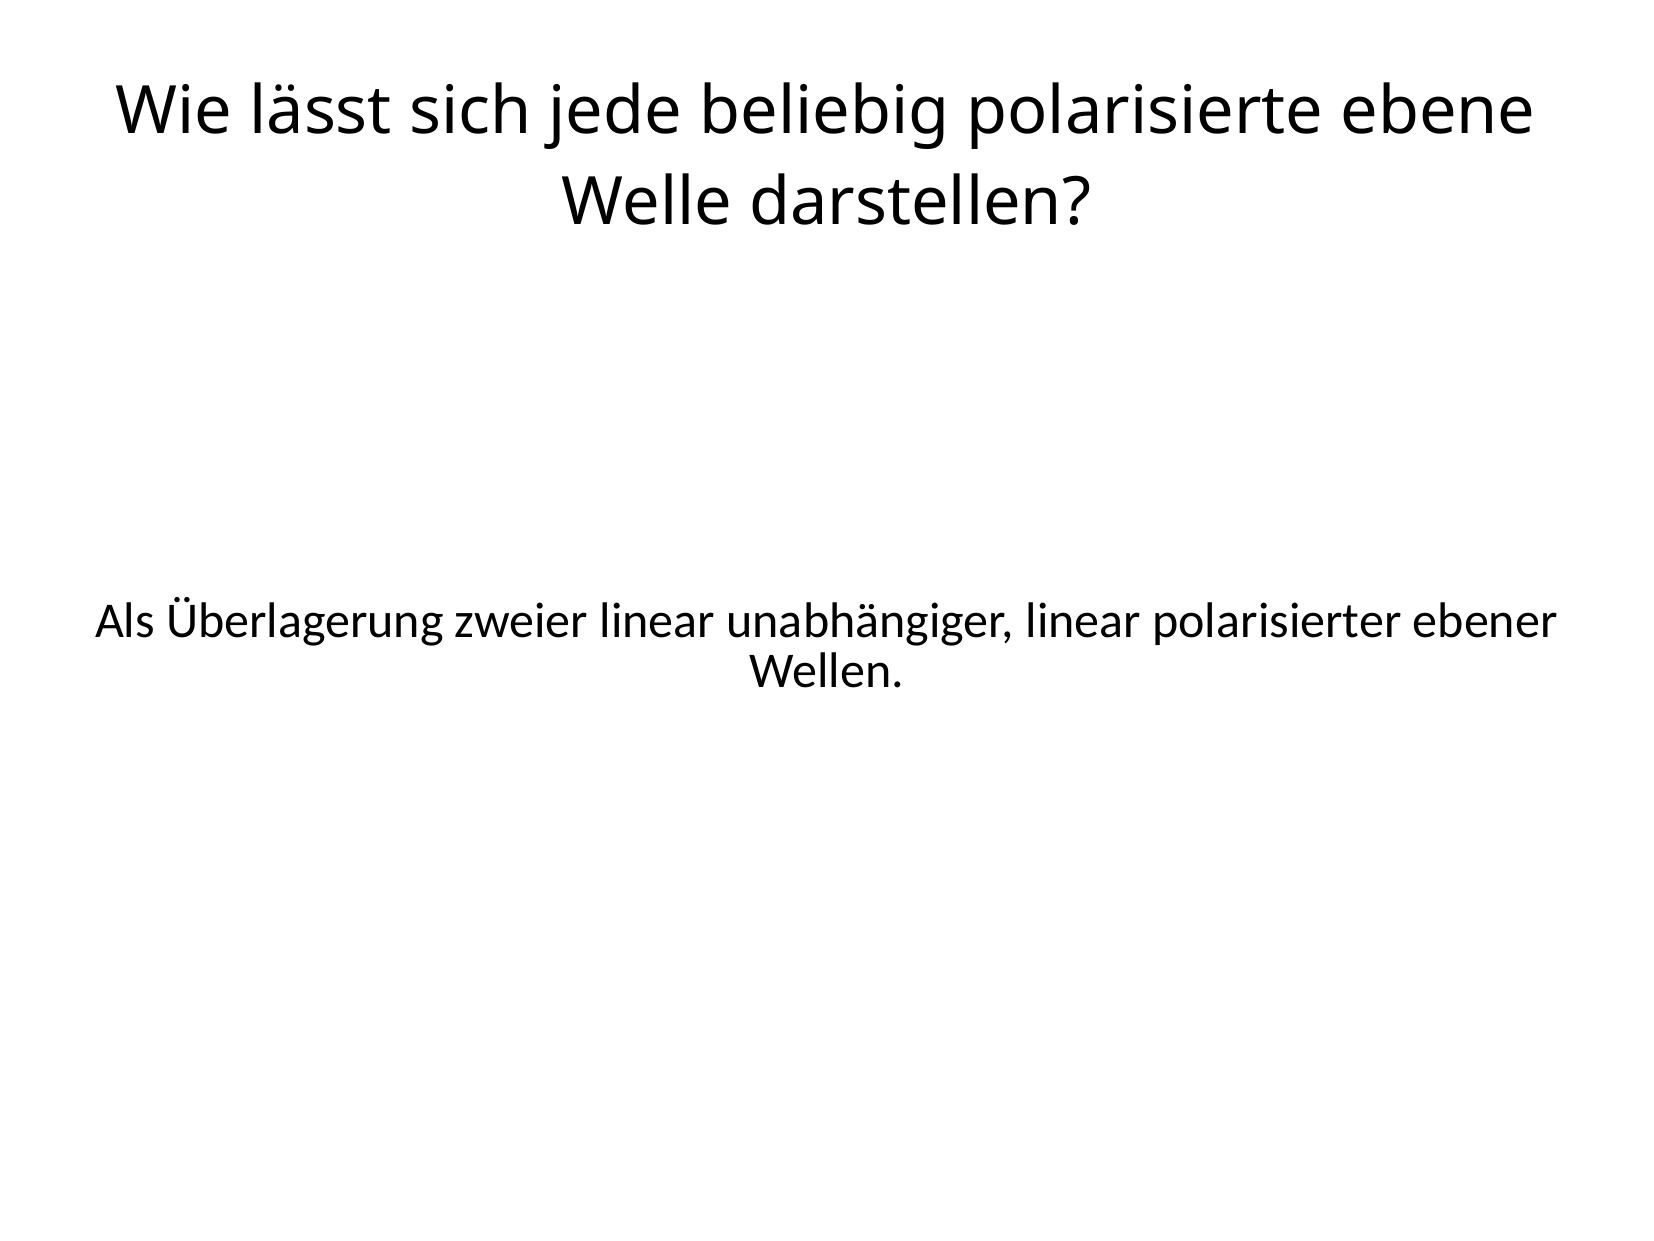

# Wie lässt sich jede beliebig polarisierte ebene Welle darstellen?
Als Überlagerung zweier linear unabhängiger, linear polarisierter ebener Wellen.